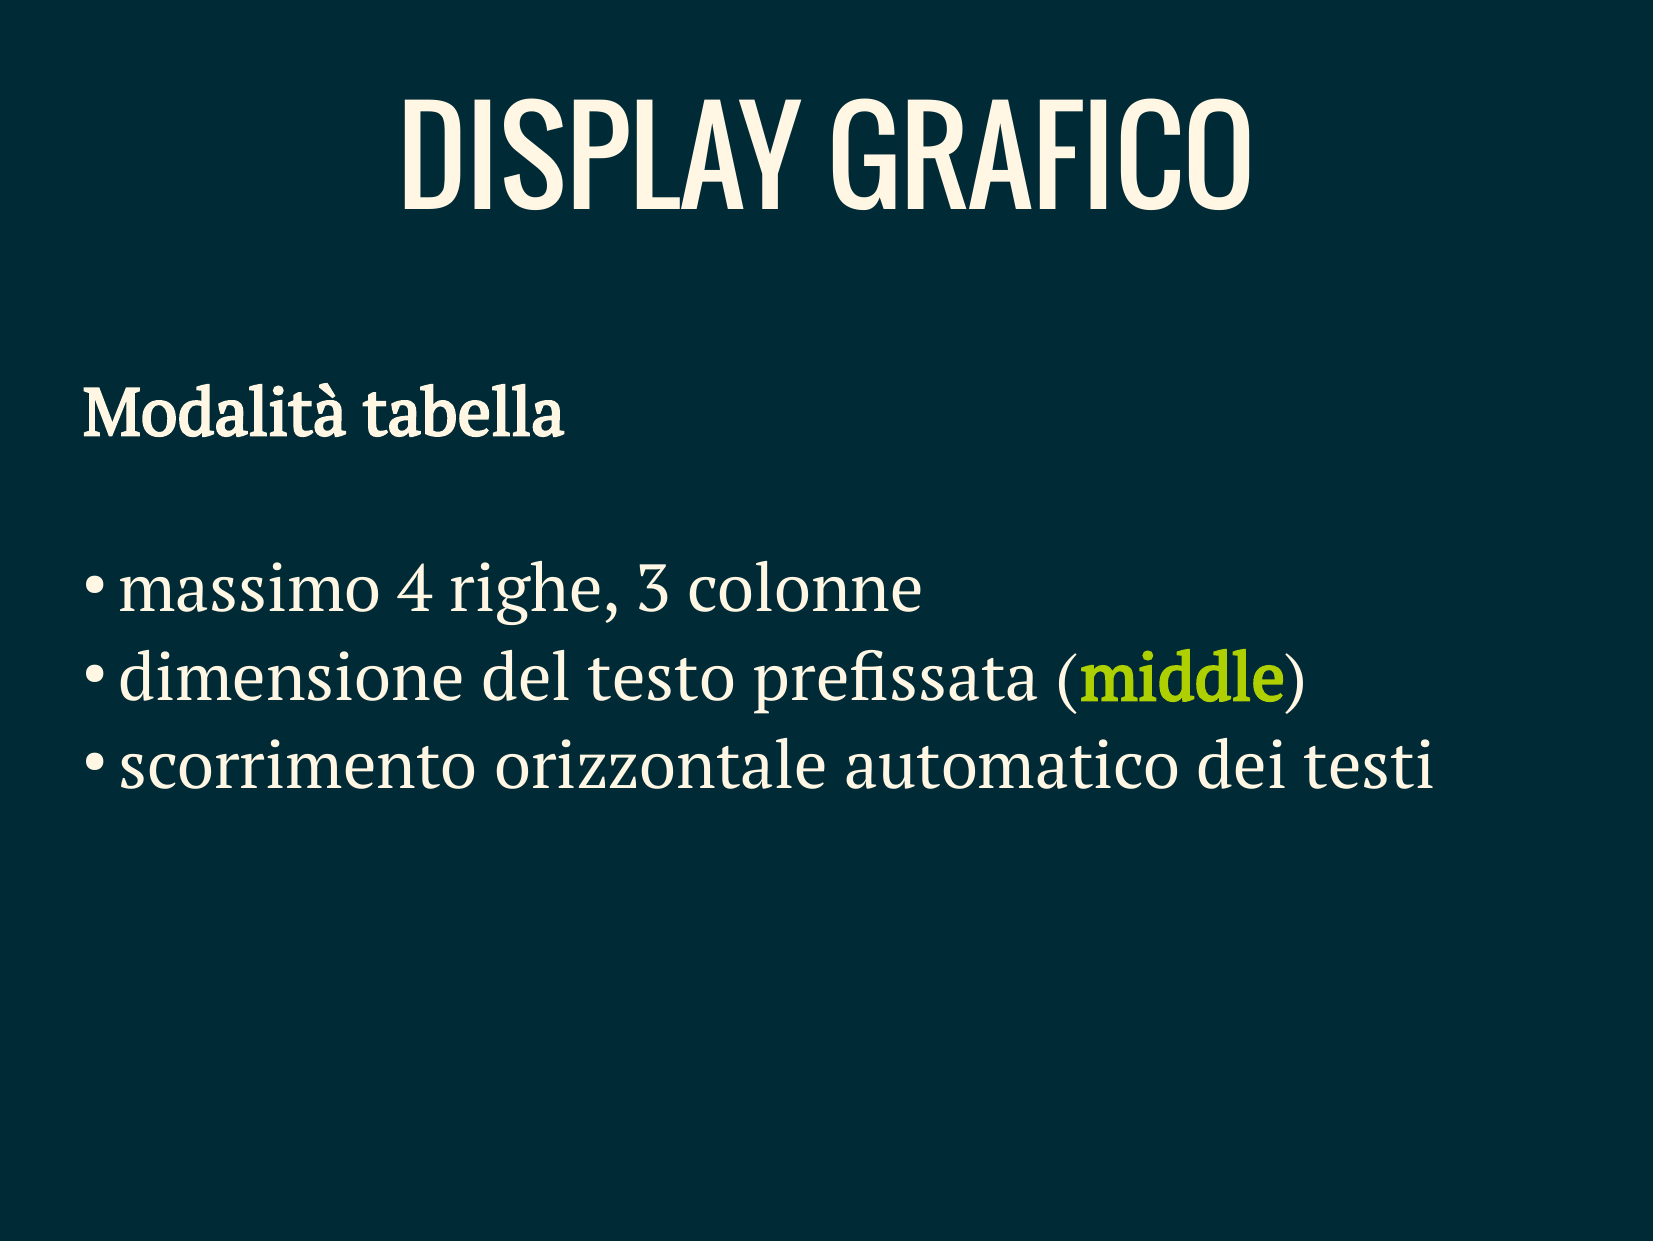

# DISPLAY GRAFICO
Modalità tabella
massimo 4 righe, 3 colonne
dimensione del testo prefissata (middle)
scorrimento orizzontale automatico dei testi